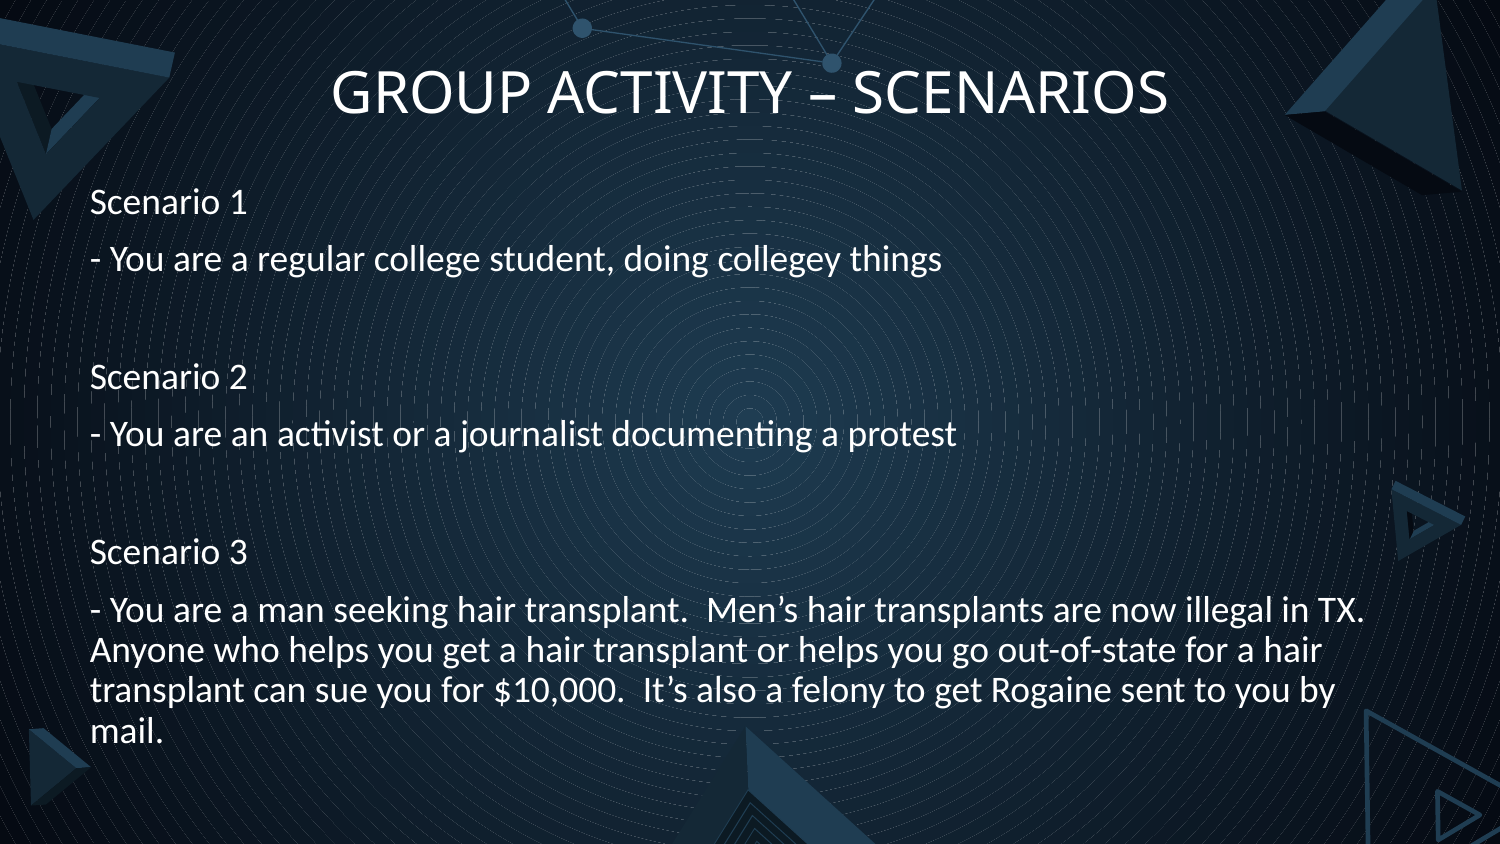

# GROUP ACTIVITY – SCENARIOS
Scenario 1
- You are a regular college student, doing collegey things
Scenario 2
- You are an activist or a journalist documenting a protest
Scenario 3
- You are a man seeking hair transplant. Men’s hair transplants are now illegal in TX. Anyone who helps you get a hair transplant or helps you go out-of-state for a hair transplant can sue you for $10,000. It’s also a felony to get Rogaine sent to you by mail.